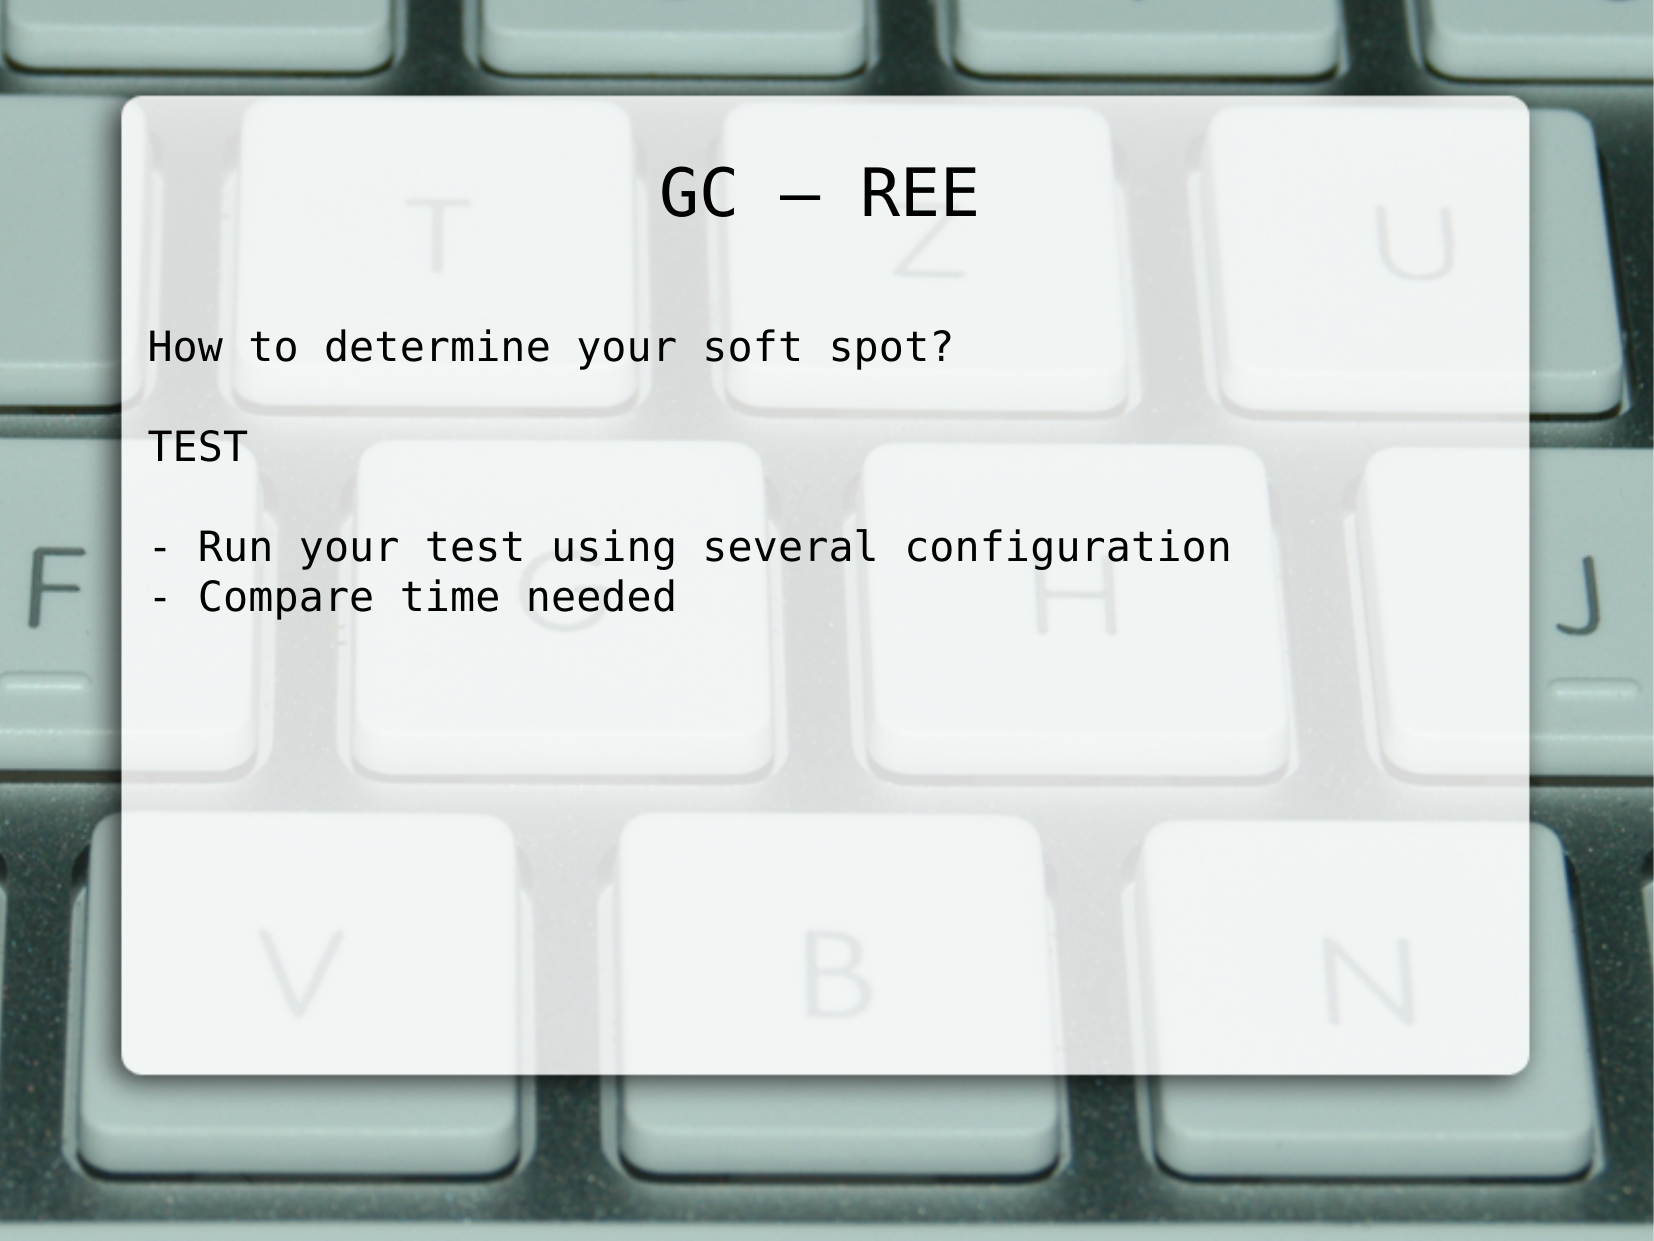

# GC – REE
How to determine your soft spot?
TEST
- Run your test using several configuration
- Compare time needed